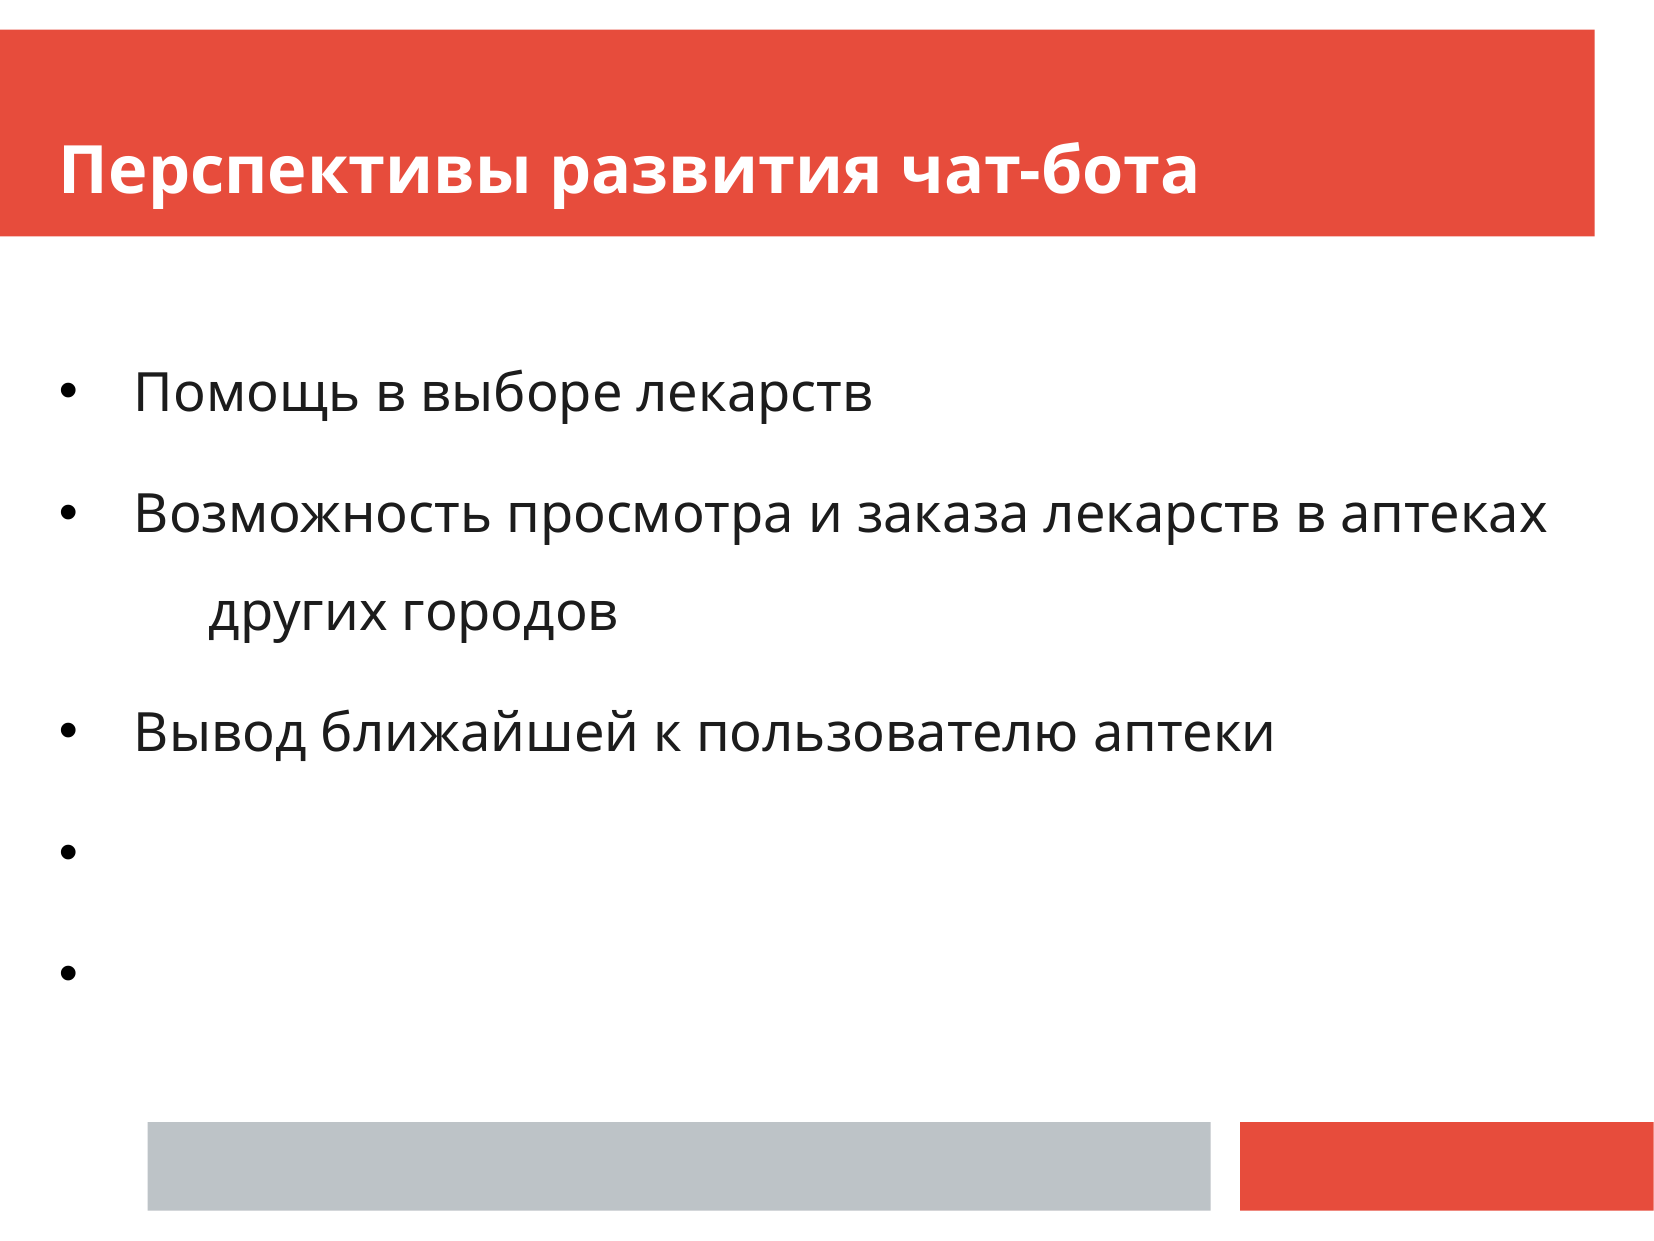

# Перспективы развития чат-бота
Помощь в выборе лекарств
Возможность просмотра и заказа лекарств в аптеках других городов
Вывод ближайшей к пользователю аптеки